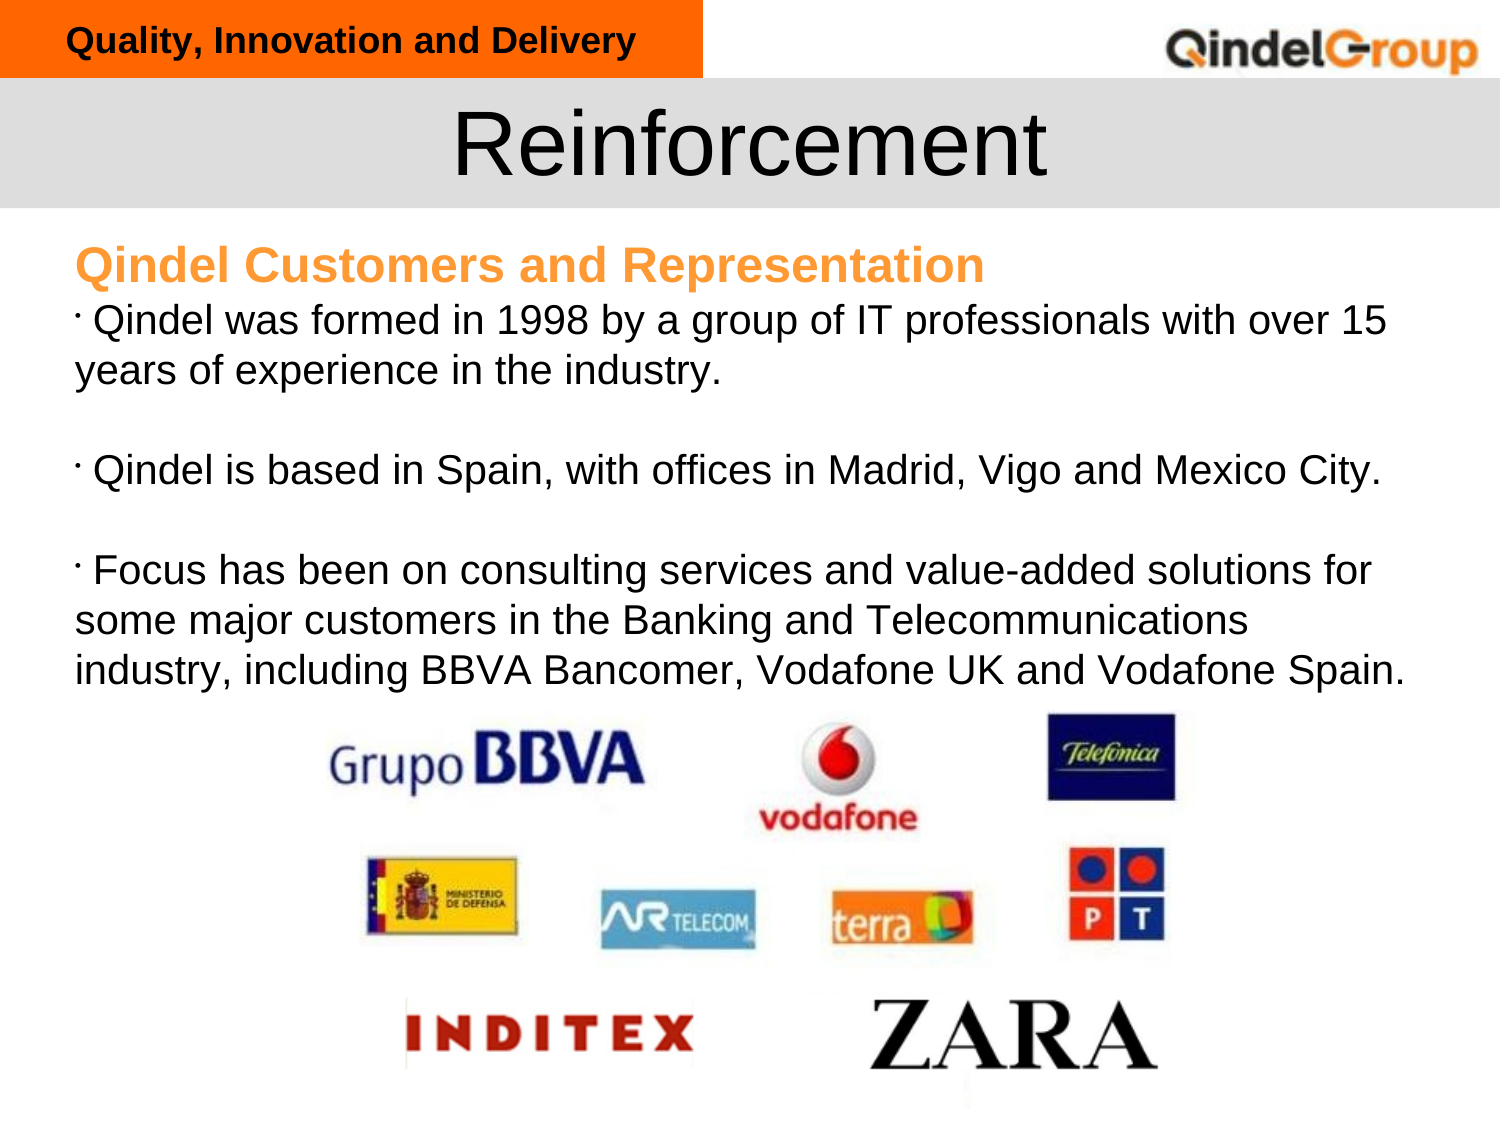

# Reinforcement
Qindel Customers and Representation
 Qindel was formed in 1998 by a group of IT professionals with over 15 years of experience in the industry.
 Qindel is based in Spain, with offices in Madrid, Vigo and Mexico City.
 Focus has been on consulting services and value-added solutions for some major customers in the Banking and Telecommunications industry, including BBVA Bancomer, Vodafone UK and Vodafone Spain.